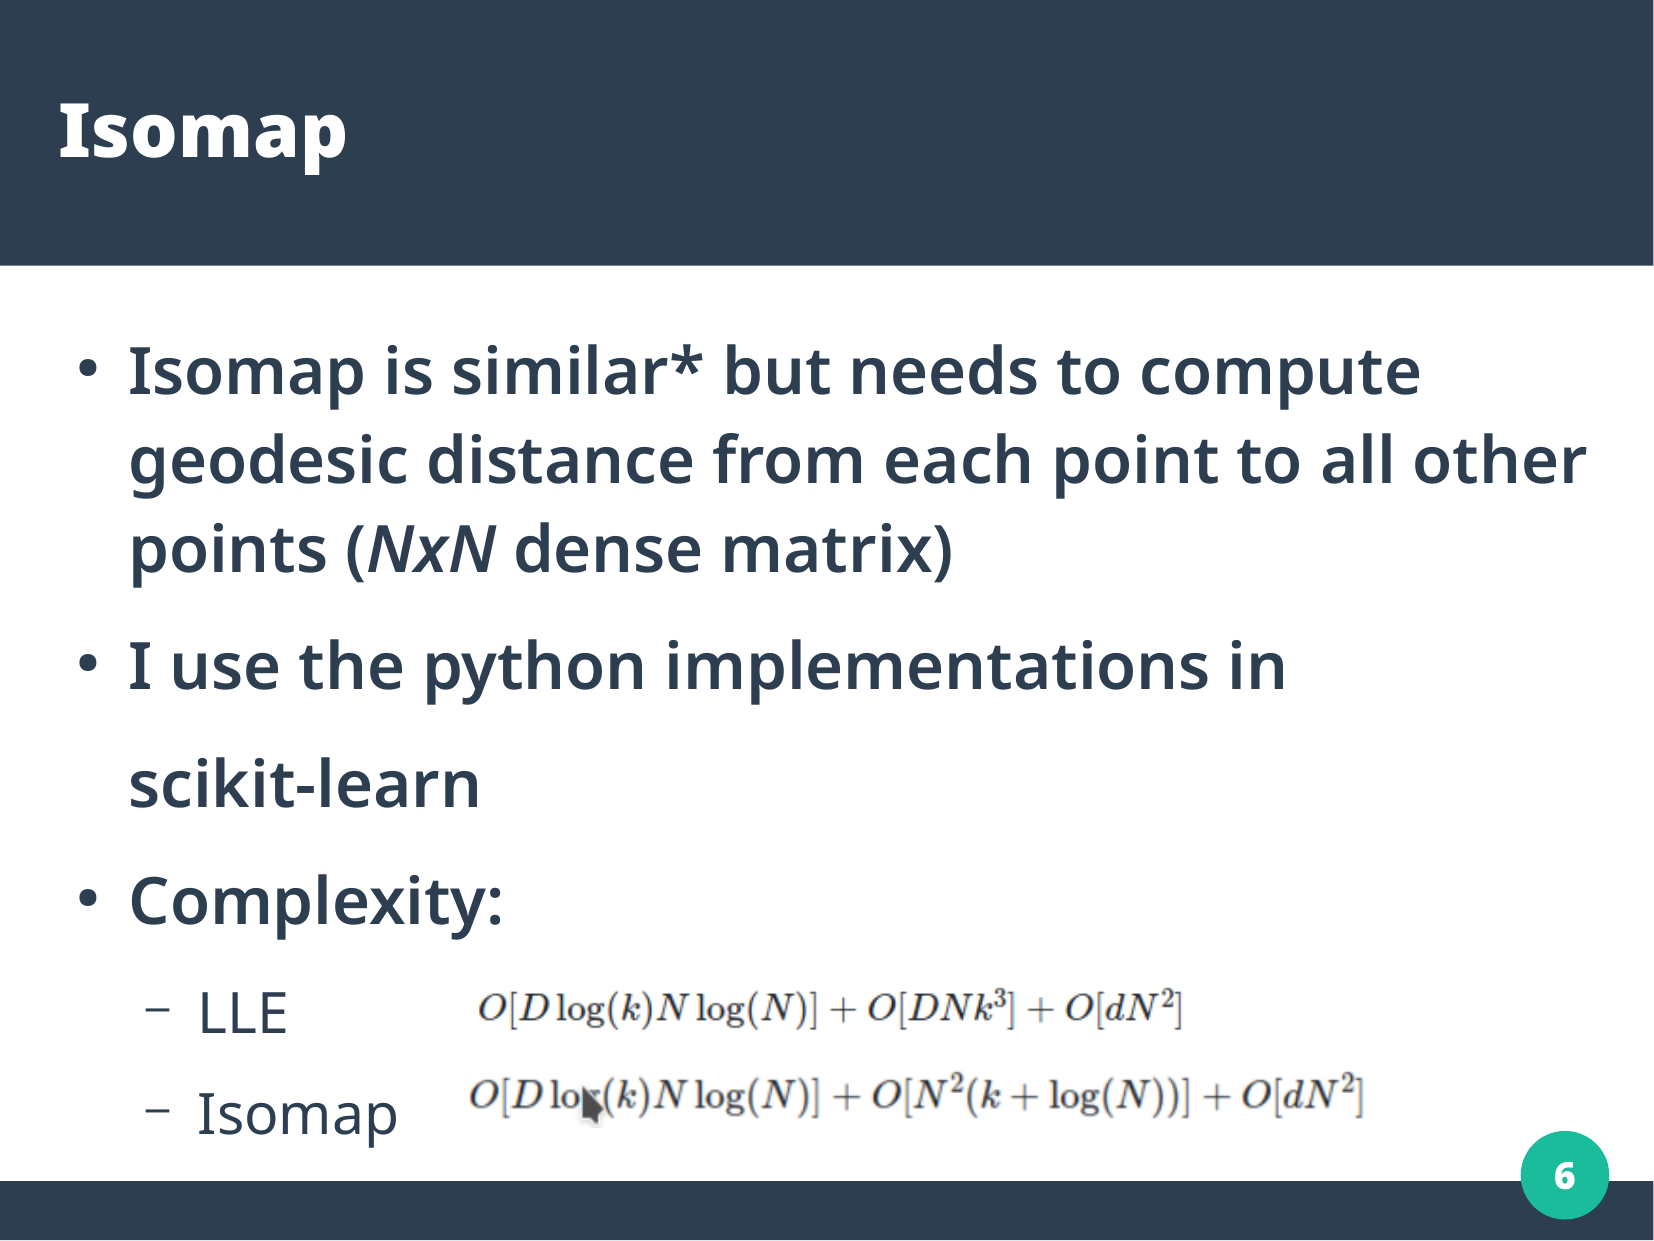

# Isomap
Isomap is similar* but needs to compute geodesic distance from each point to all other points (NxN dense matrix)
I use the python implementations in
scikit-learn
Complexity:
LLE
Isomap
6